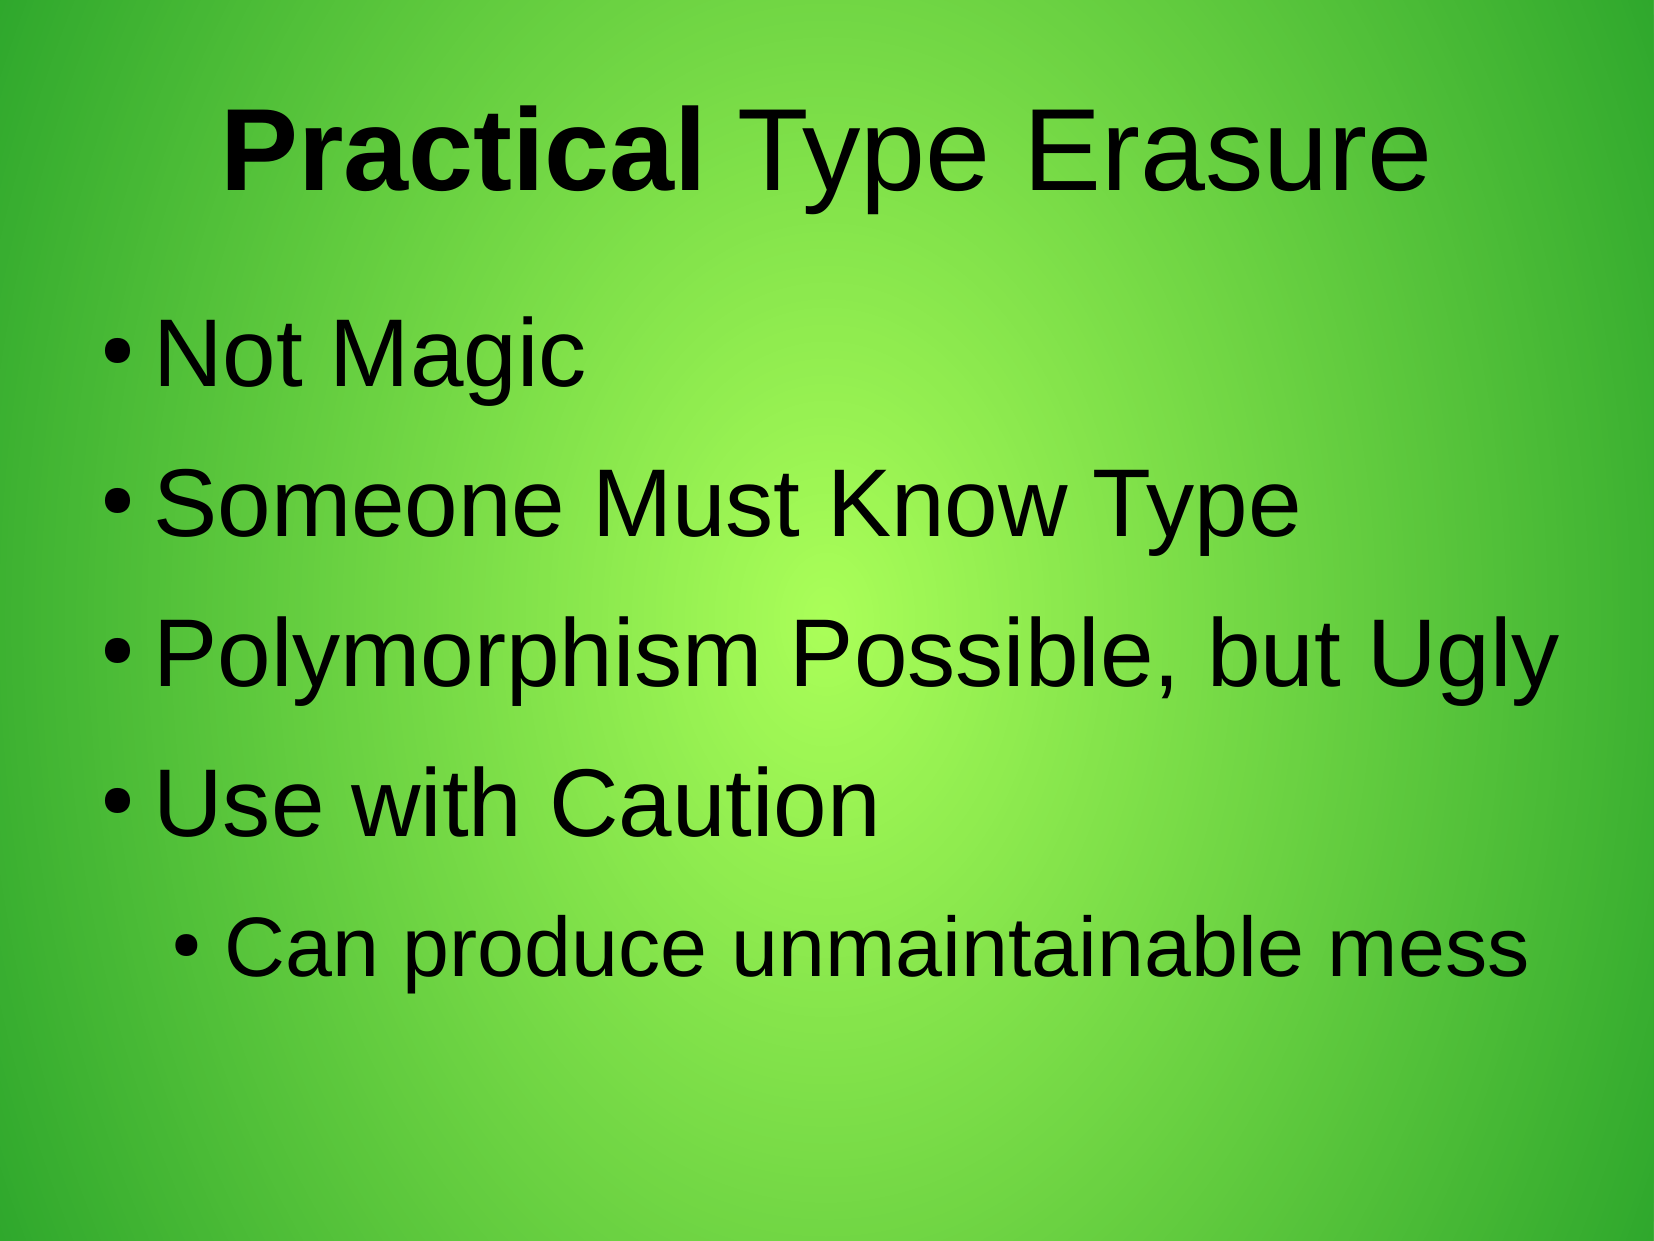

# Practical Type Erasure
Not Magic
Someone Must Know Type
Polymorphism Possible, but Ugly
Use with Caution
Can produce unmaintainable mess